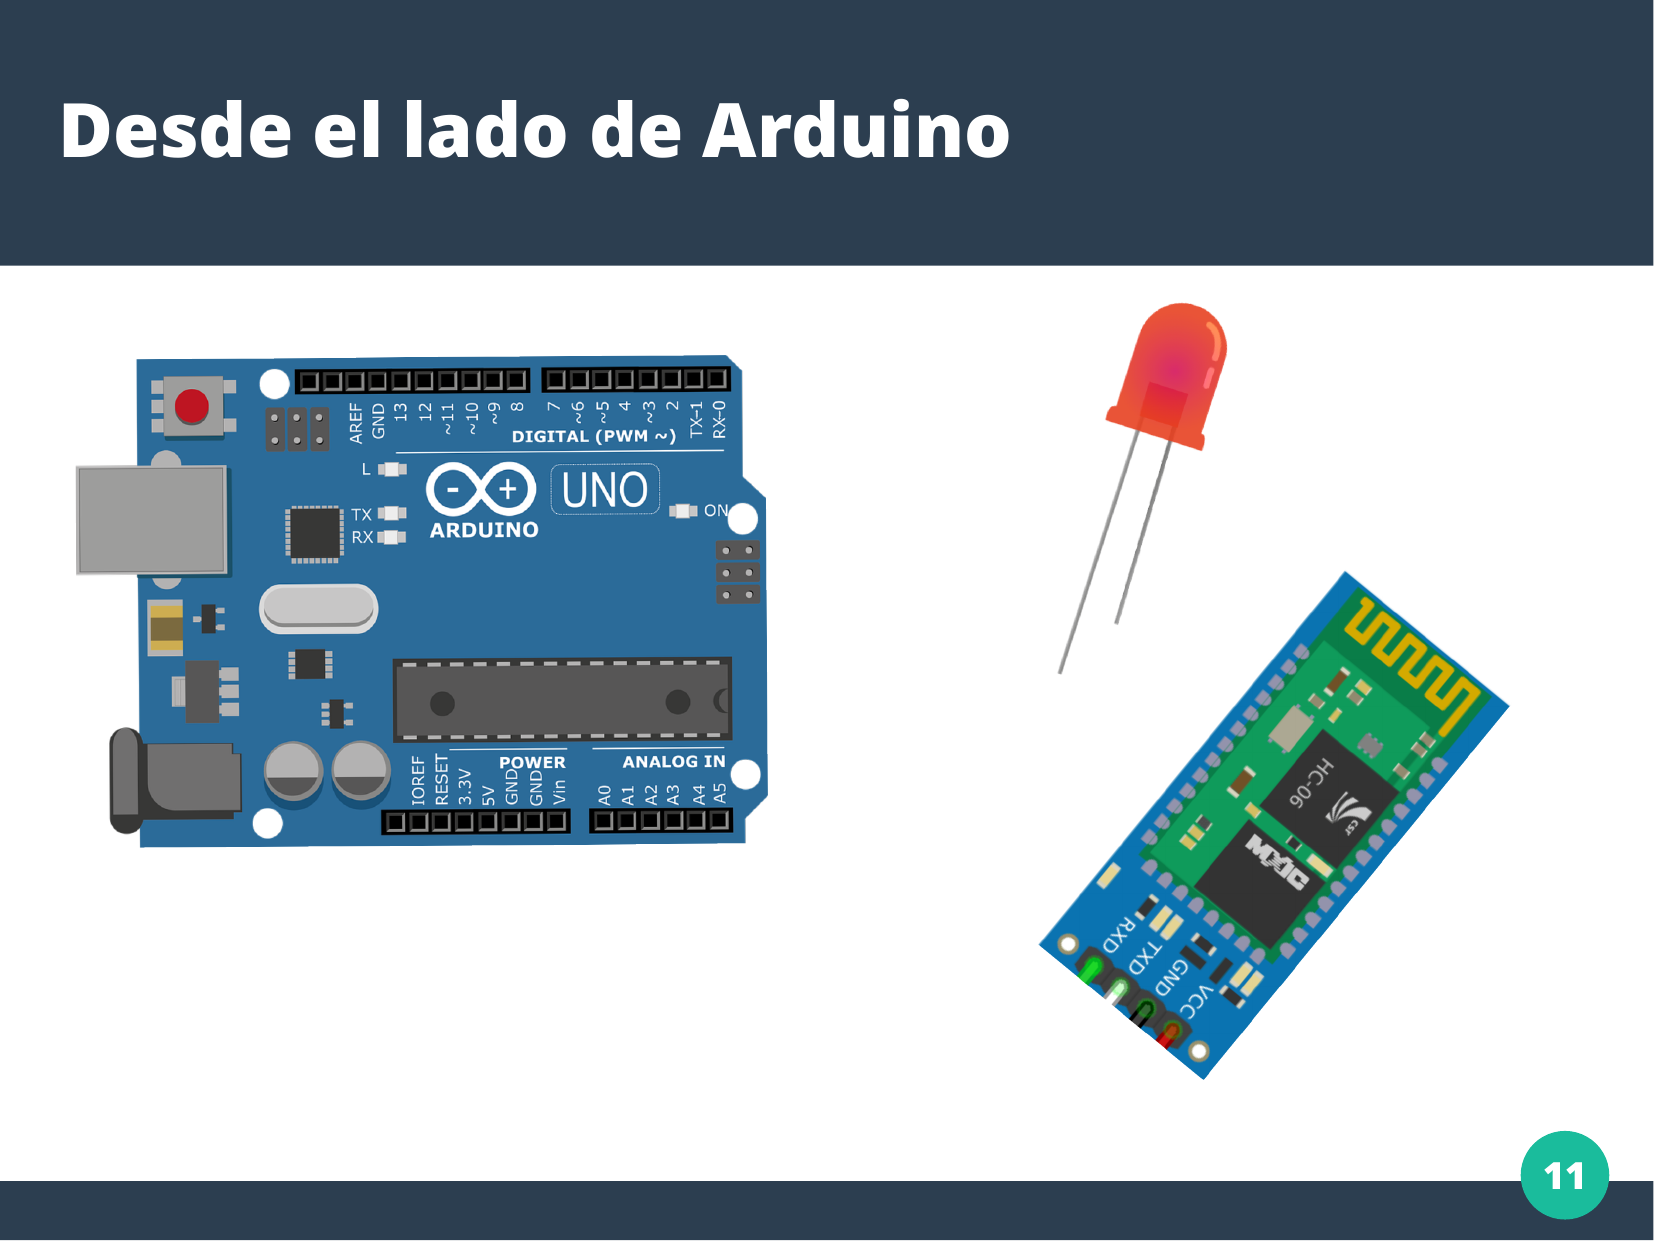

# Desde el lado de Arduino
11